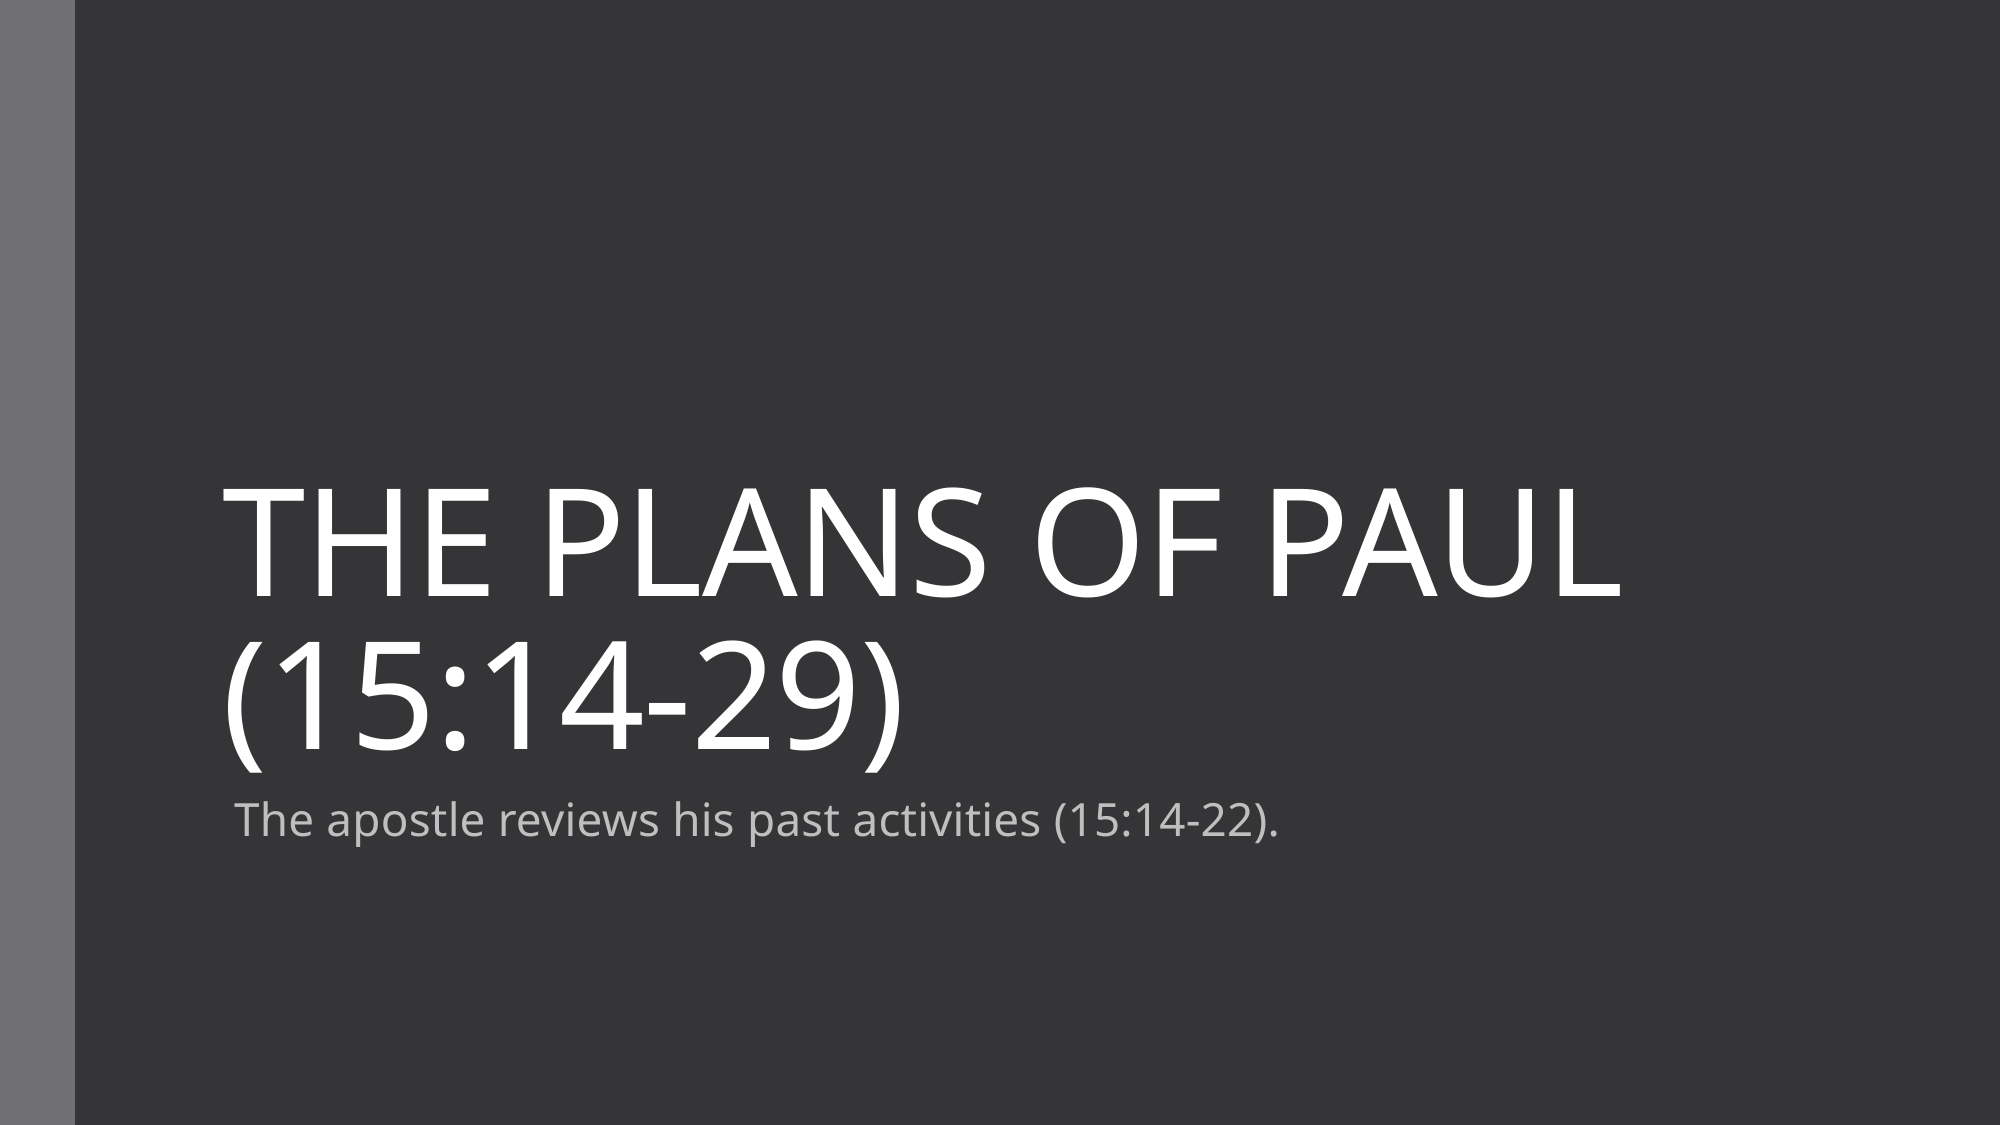

# THE PLANS OF PAUL (15:14-29)
 The apostle reviews his past activities (15:14-22).